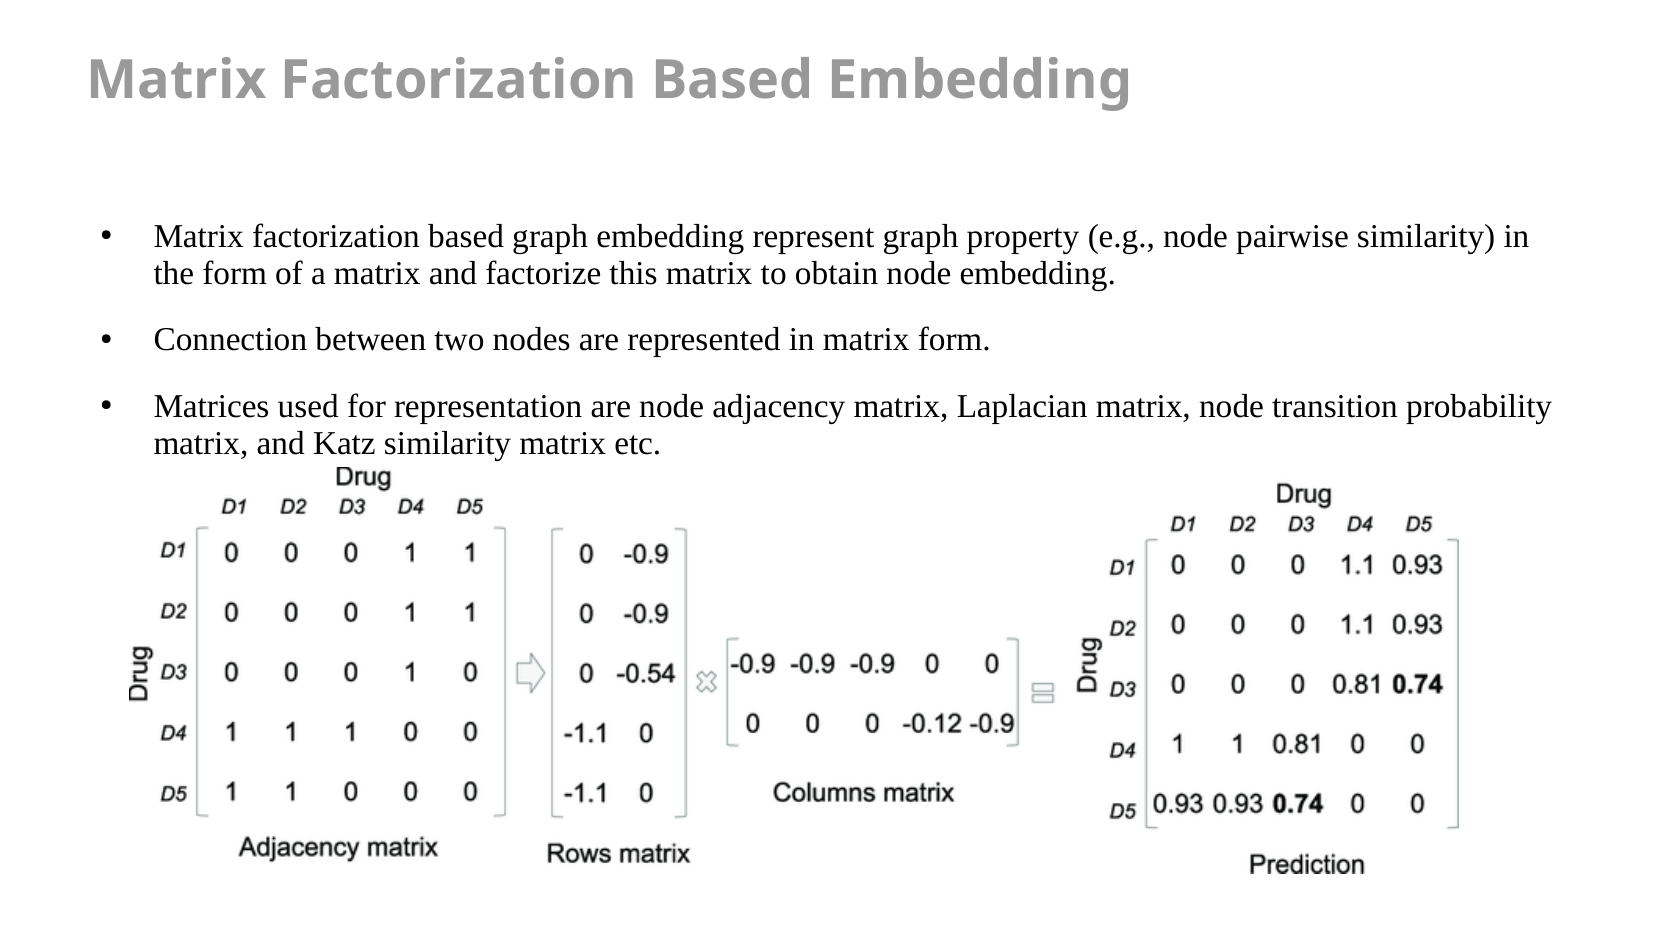

# Matrix Factorization Based Embedding
Matrix factorization based graph embedding represent graph property (e.g., node pairwise similarity) in the form of a matrix and factorize this matrix to obtain node embedding.
Connection between two nodes are represented in matrix form.
Matrices used for representation are node adjacency matrix, Laplacian matrix, node transition probability matrix, and Katz similarity matrix etc.